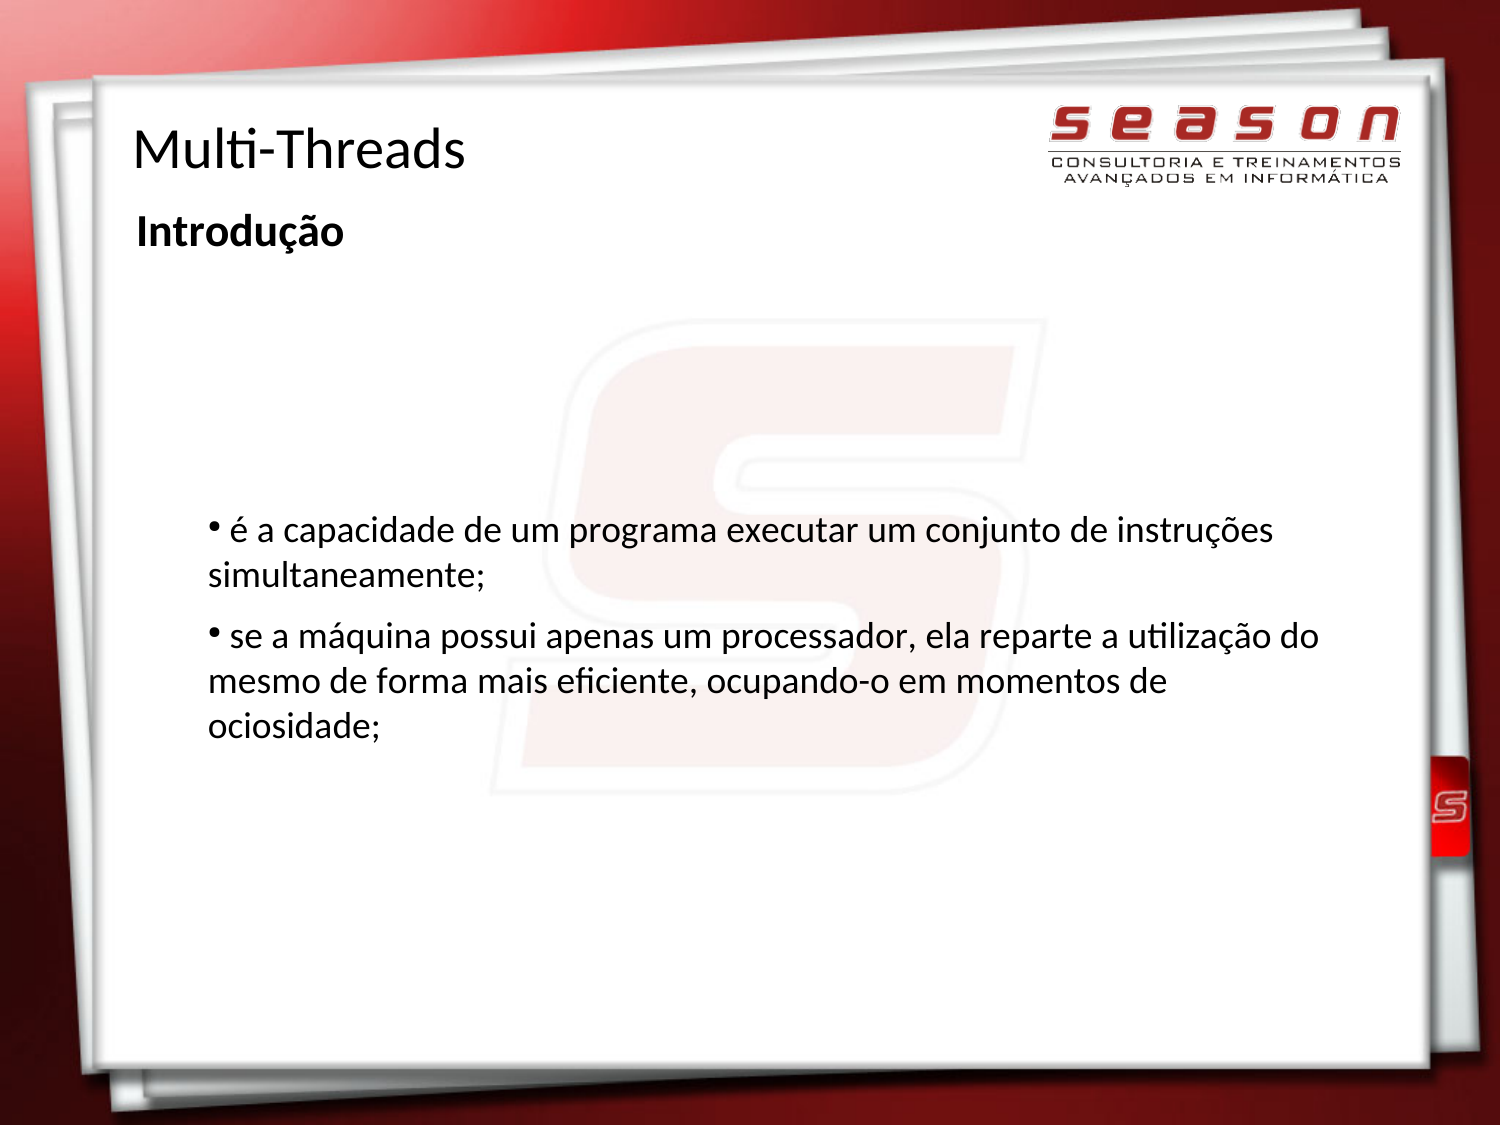

# Multi-Threads
Introdução
 é a capacidade de um programa executar um conjunto de instruções simultaneamente;
 se a máquina possui apenas um processador, ela reparte a utilização do mesmo de forma mais eficiente, ocupando-o em momentos de ociosidade;